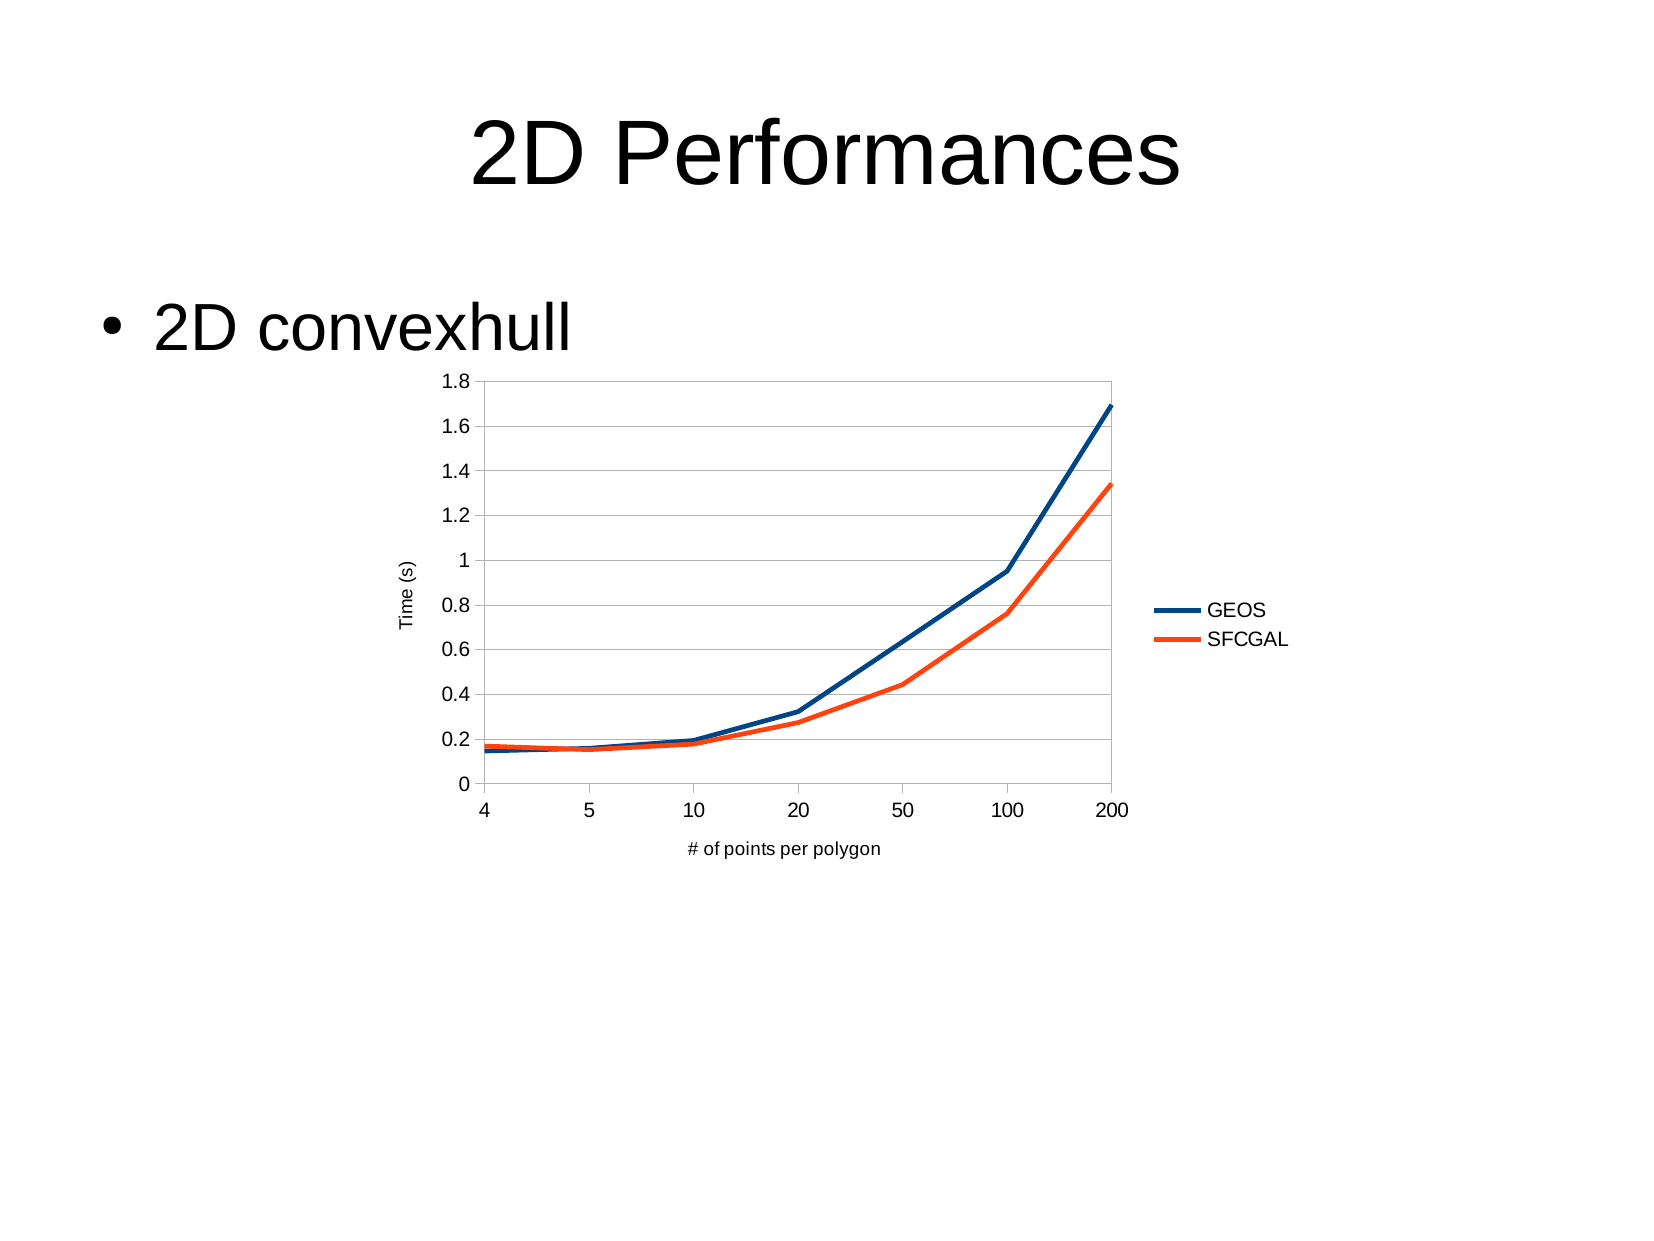

# 2D Performances
2D convexhull
### Chart
| Category | GEOS | SFCGAL |
|---|---|---|
| 4 | 0.147 | 0.169 |
| 5 | 0.159 | 0.153 |
| 10 | 0.194 | 0.178 |
| 20 | 0.323 | 0.274 |
| 50 | 0.636 | 0.444 |
| 100 | 0.952 | 0.762 |
| 200 | 1.696 | 1.344 |